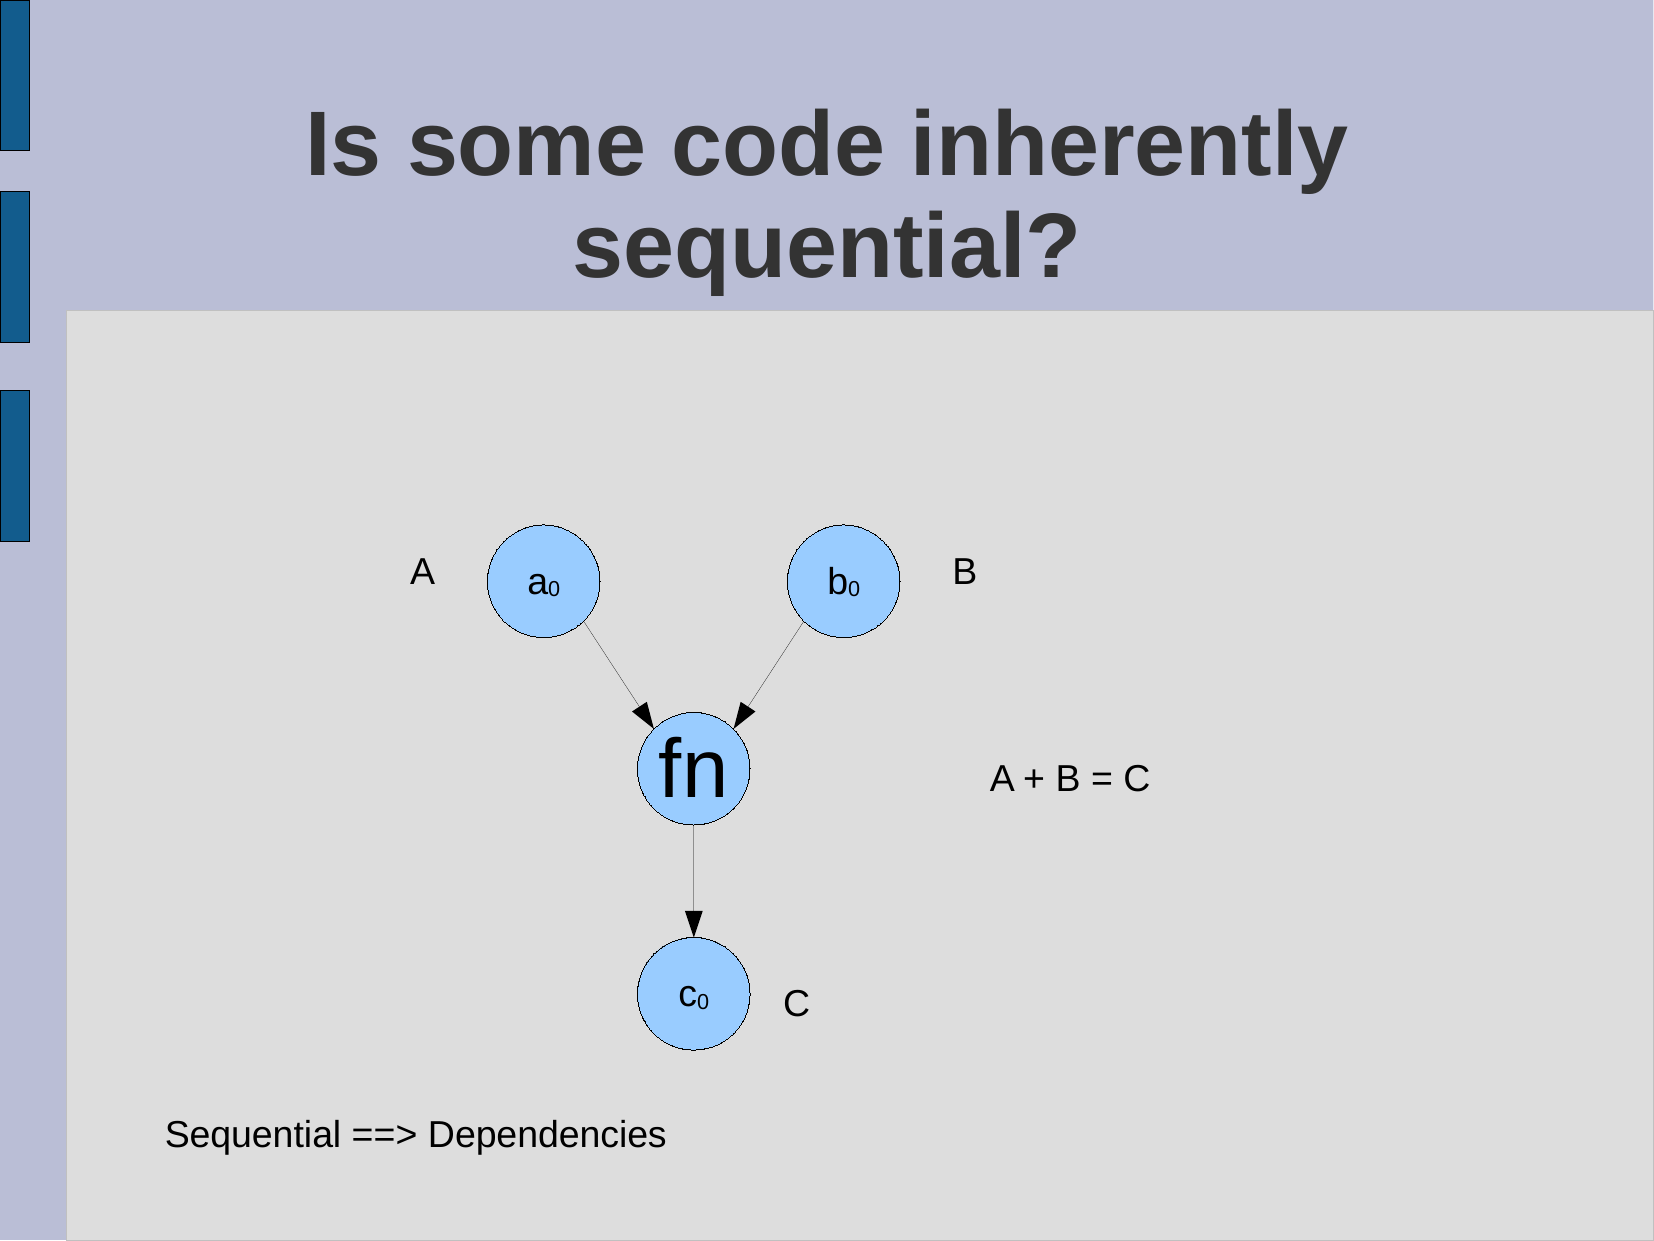

# Is some code inherently sequential?
a0
b0
A
B
fn
A + B = C
c0
C
Sequential ==> Dependencies